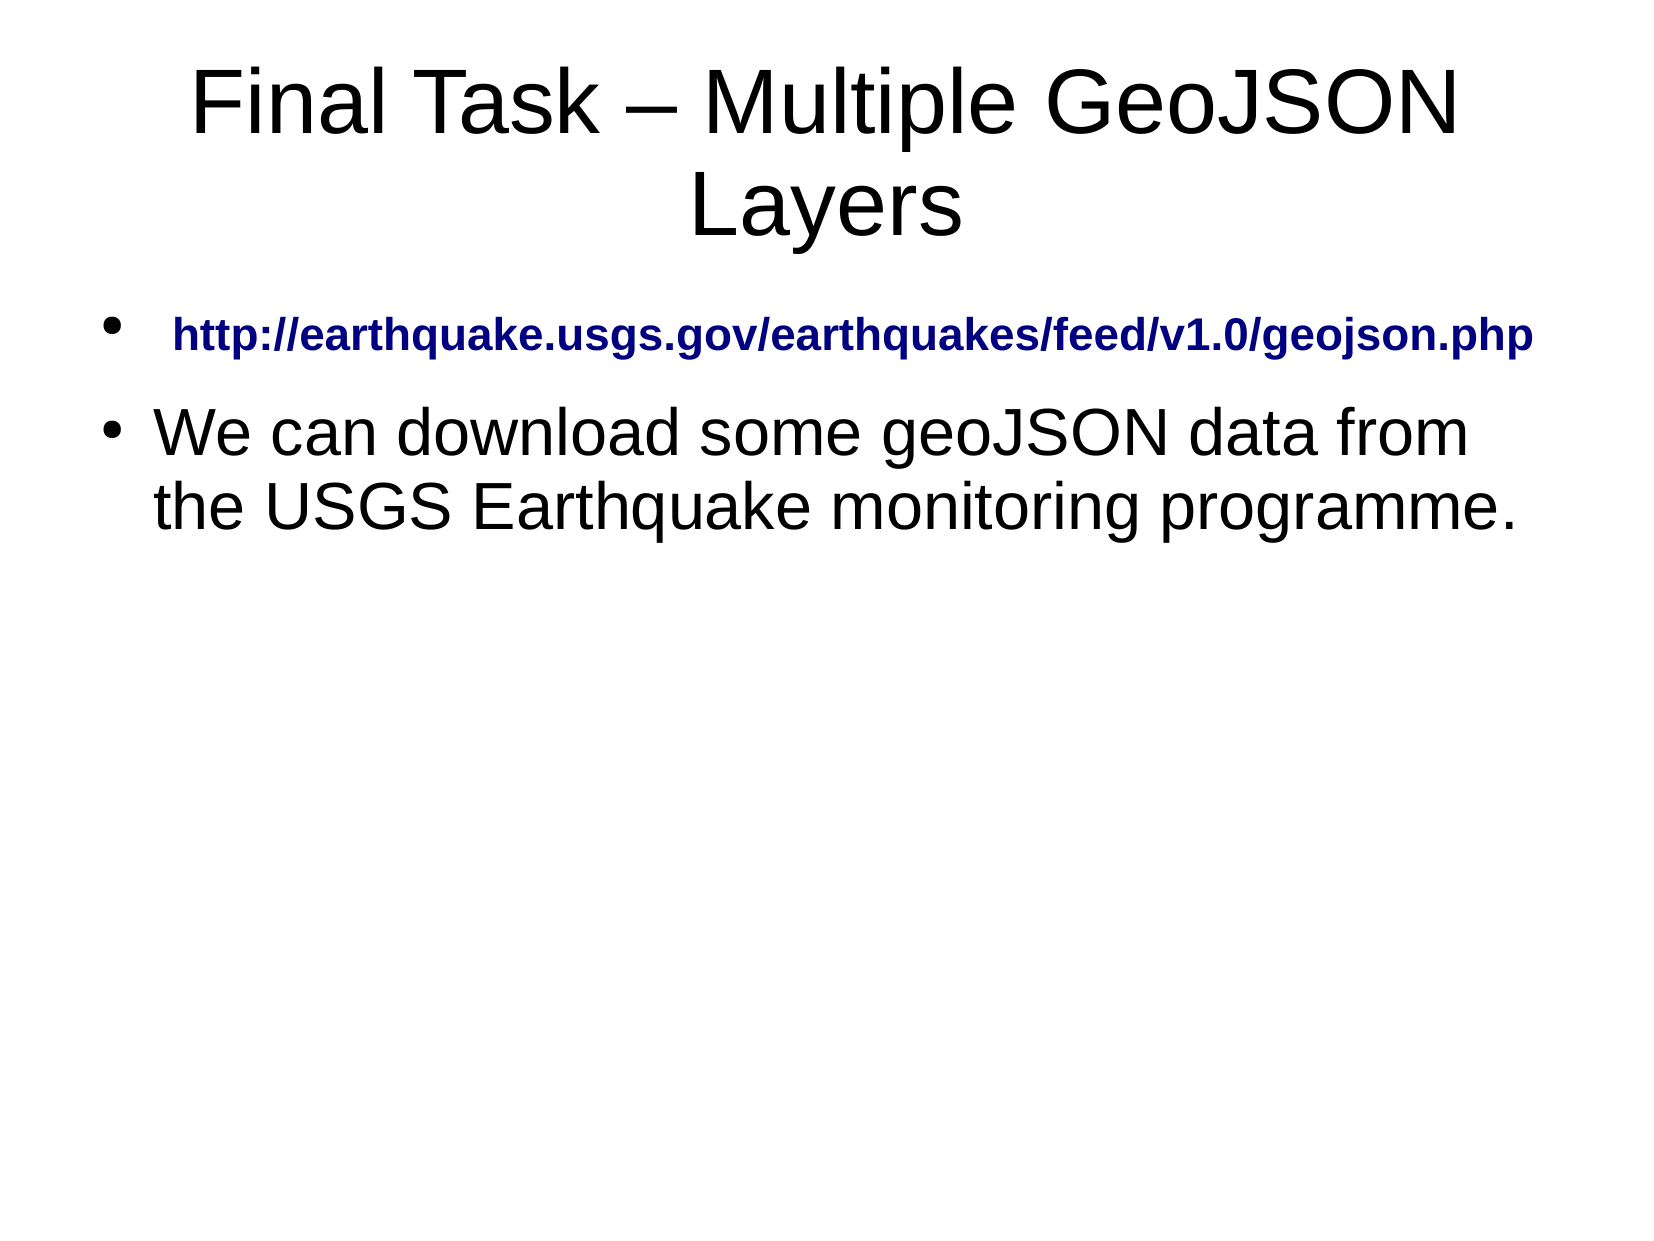

# Final Task – Multiple GeoJSON Layers
 http://earthquake.usgs.gov/earthquakes/feed/v1.0/geojson.php
We can download some geoJSON data from the USGS Earthquake monitoring programme.